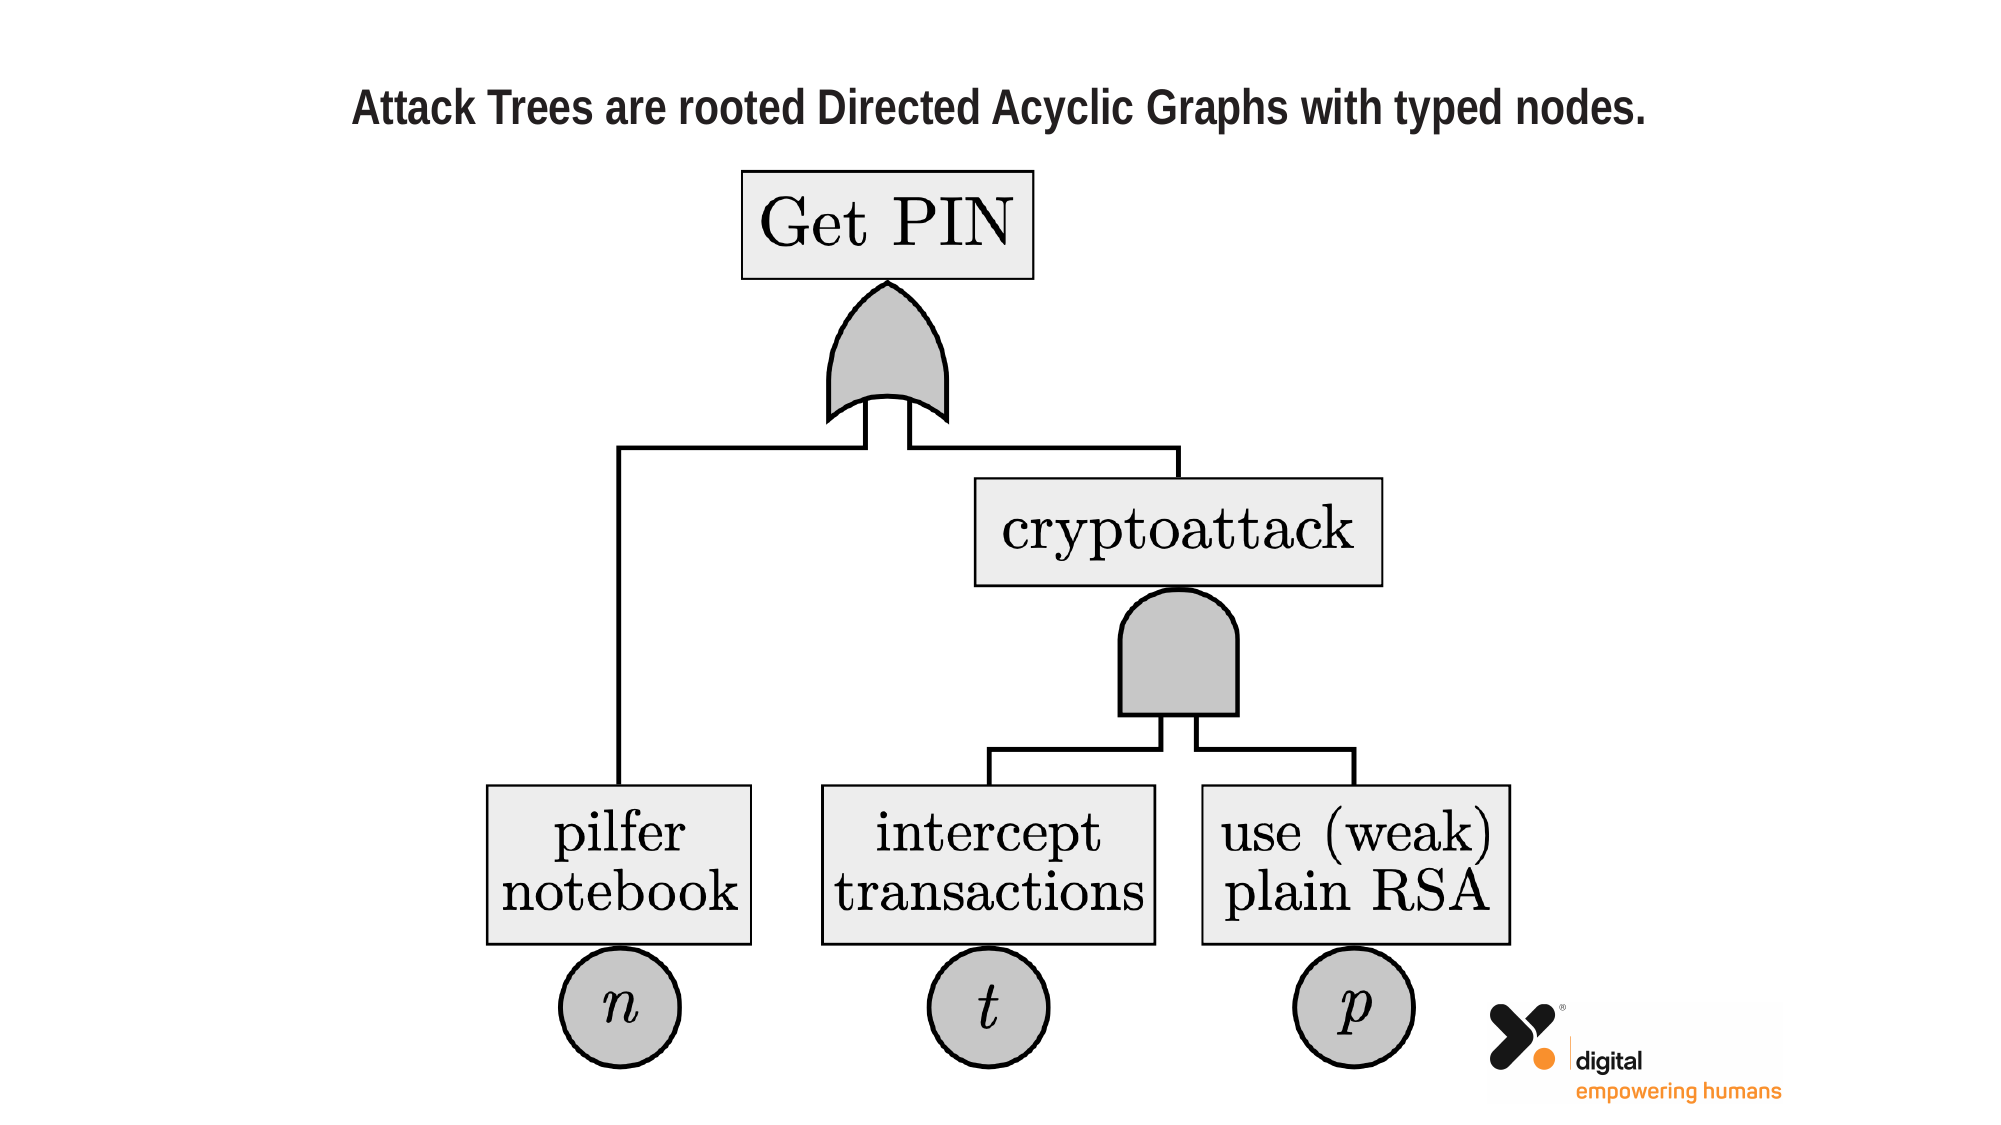

Attack Trees are rooted Directed Acyclic Graphs with typed nodes.
#